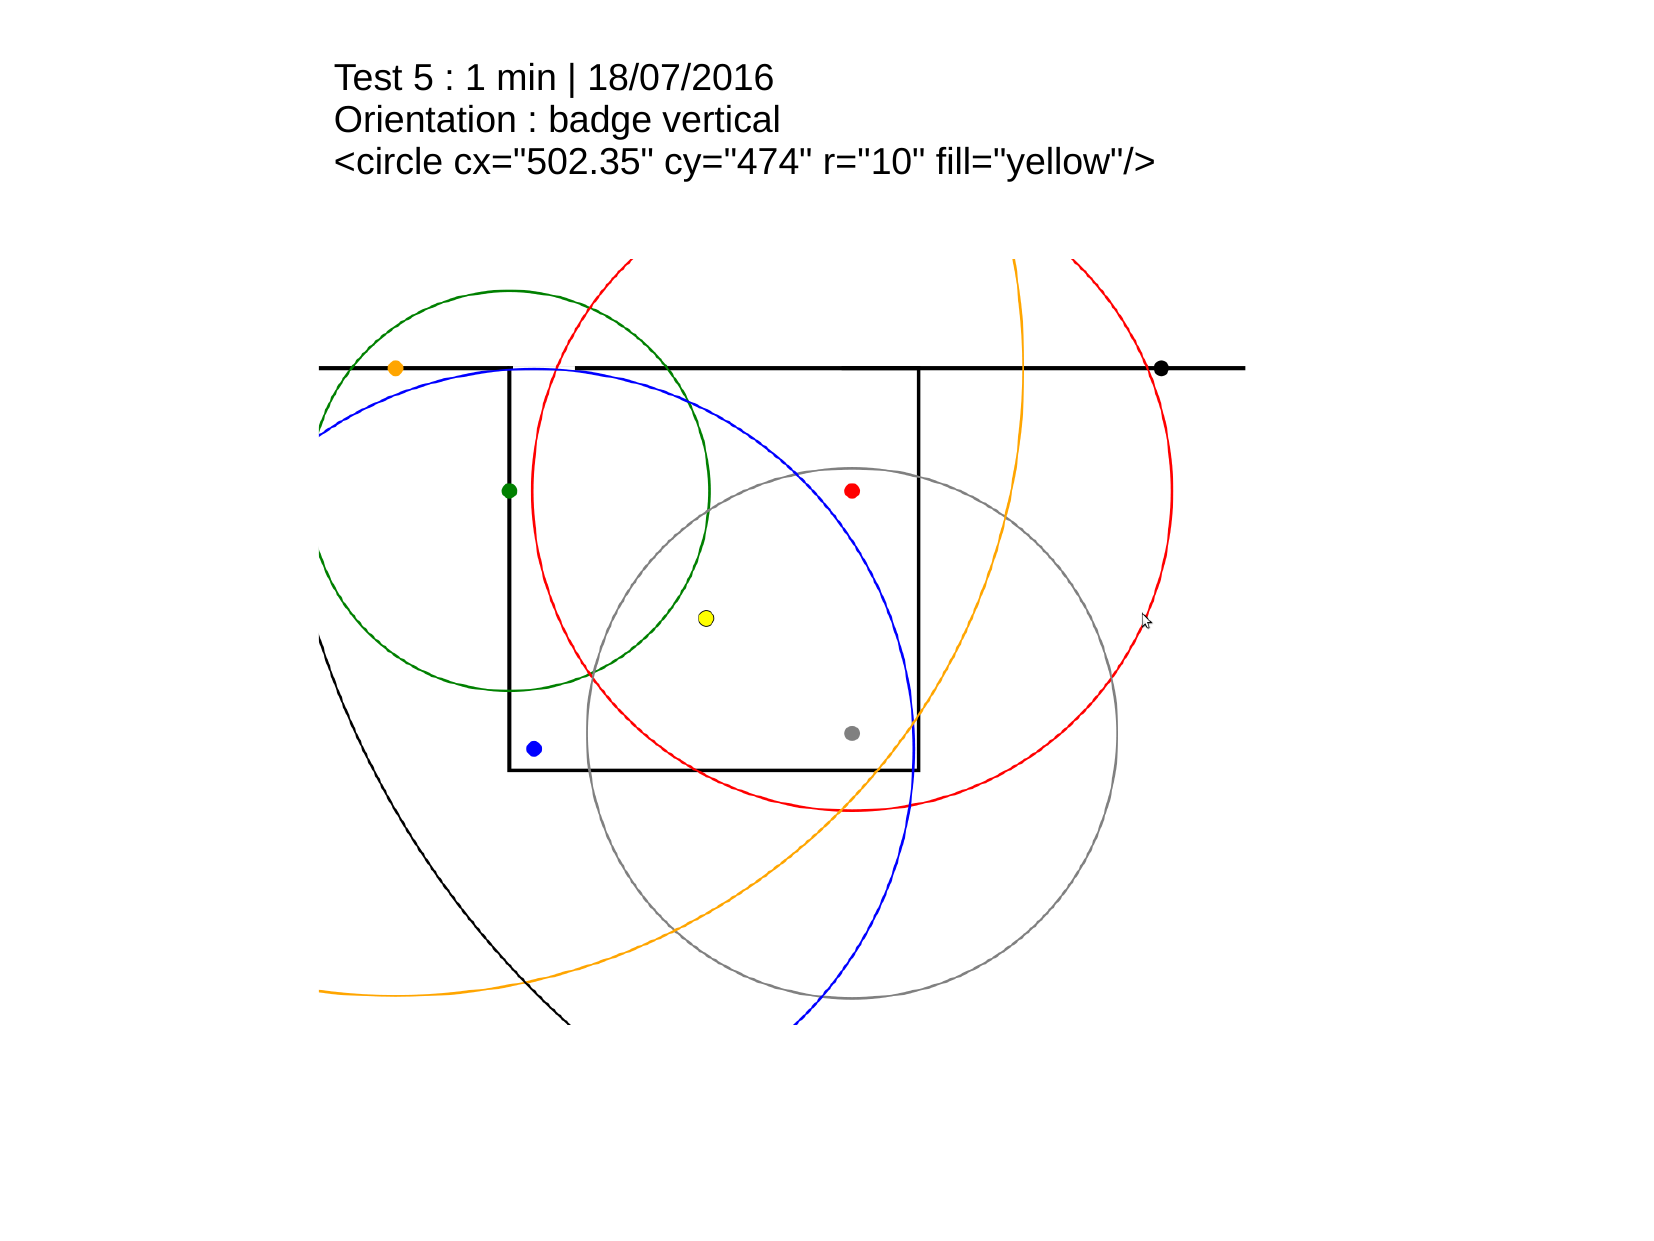

Test 5 : 1 min | 18/07/2016
Orientation : badge vertical
<circle cx="502.35" cy="474" r="10" fill="yellow"/>